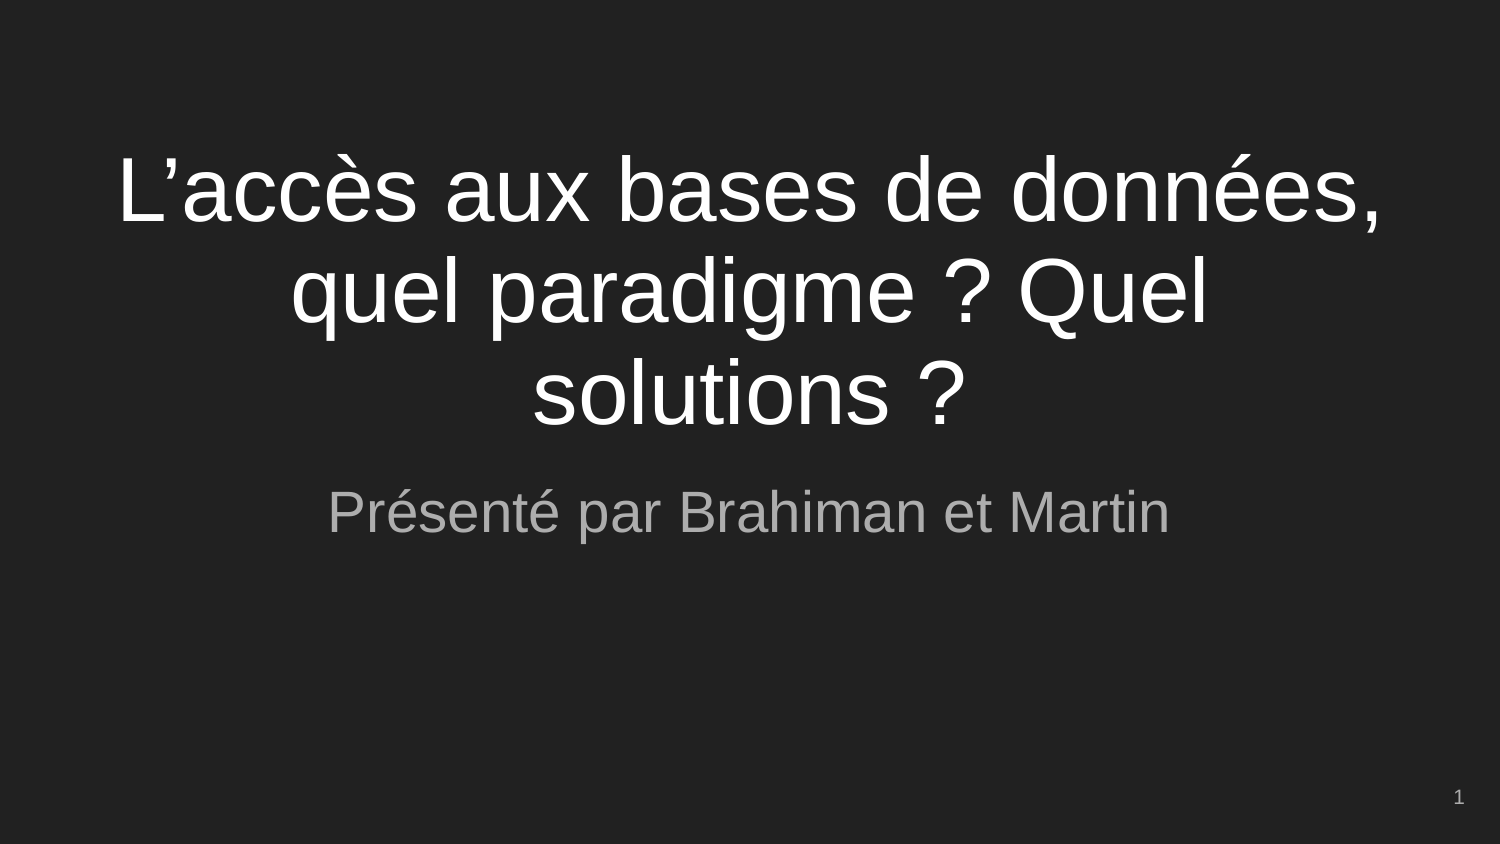

# L’accès aux bases de données, quel paradigme ? Quel solutions ?
Présenté par Brahiman et Martin